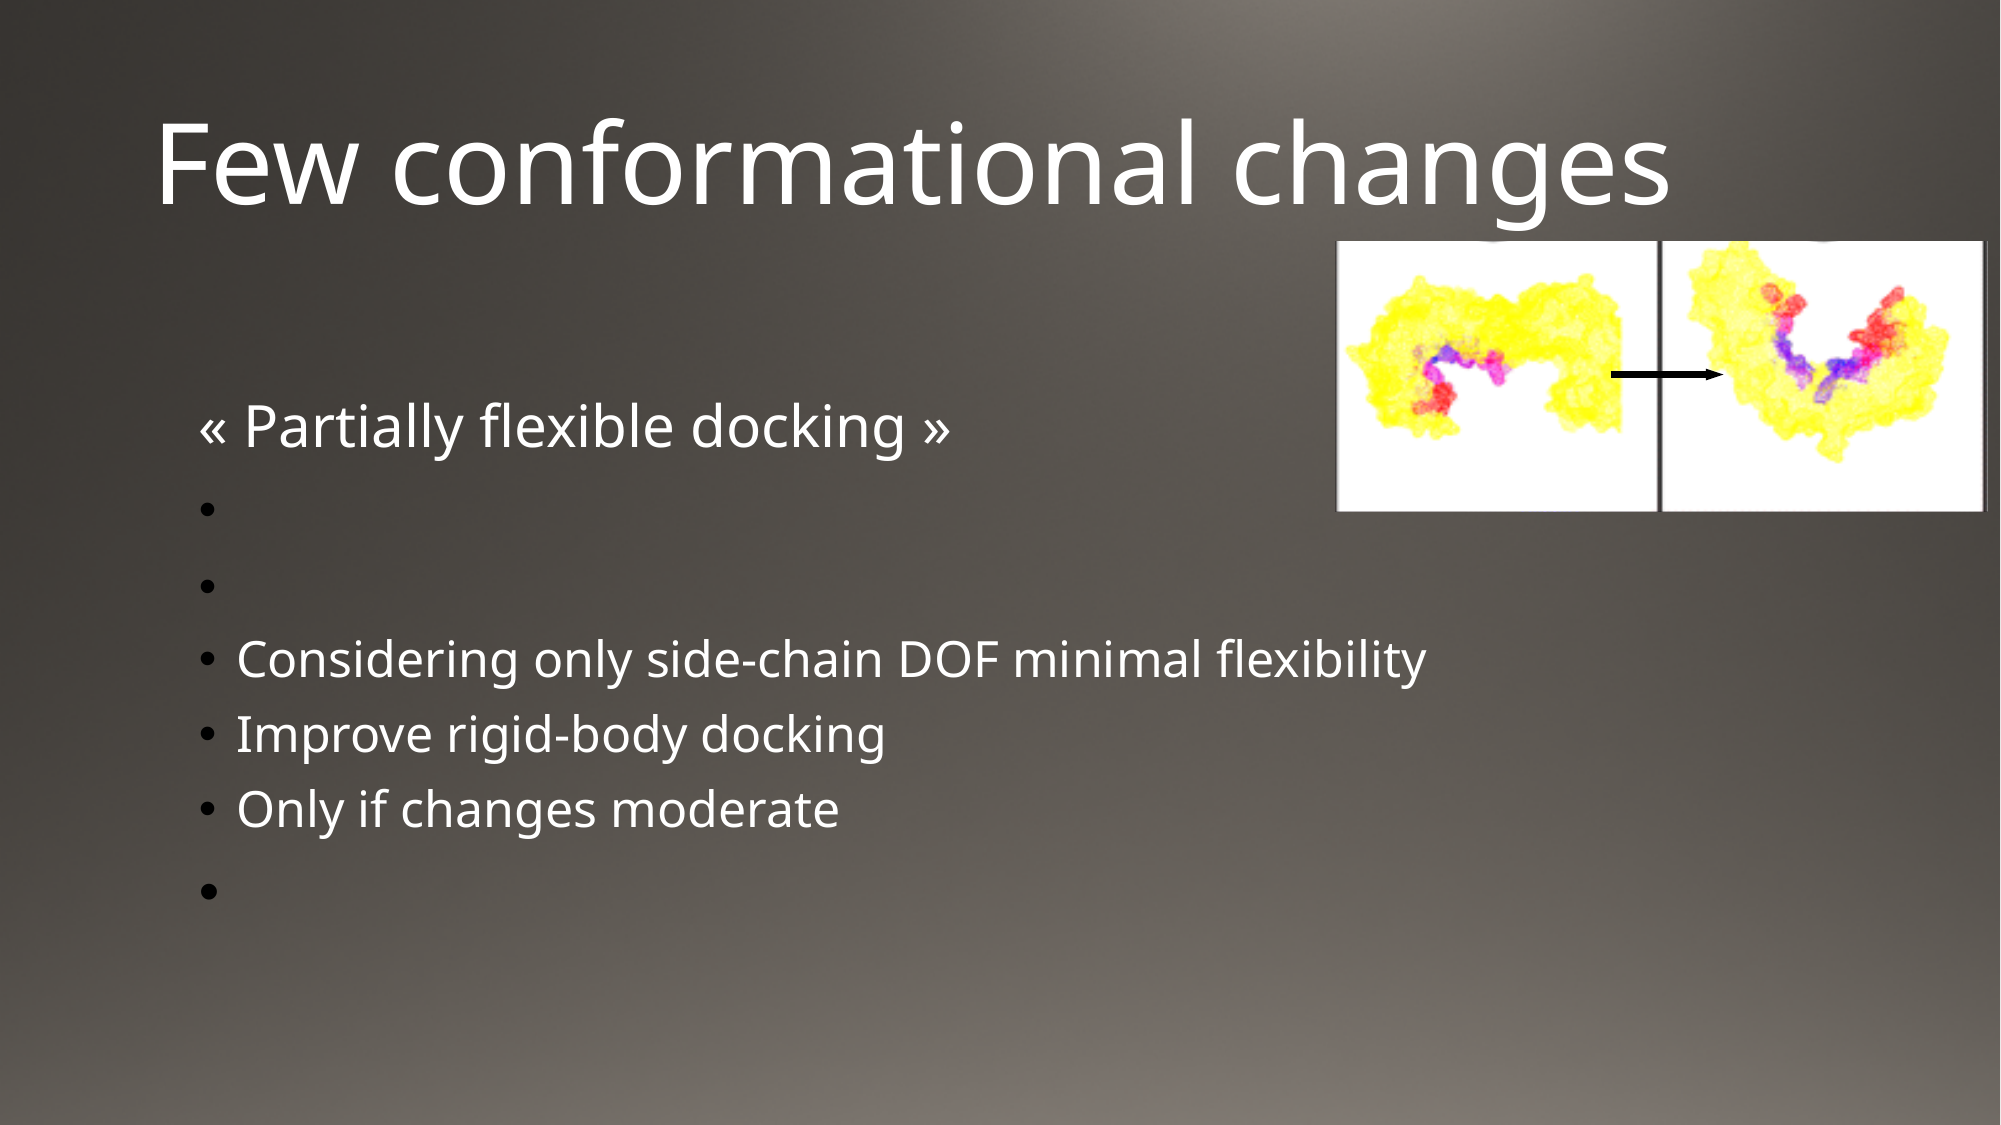

# Few conformational changes
« Partially flexible docking »
Considering only side-chain DOF minimal flexibility
Improve rigid-body docking
Only if changes moderate